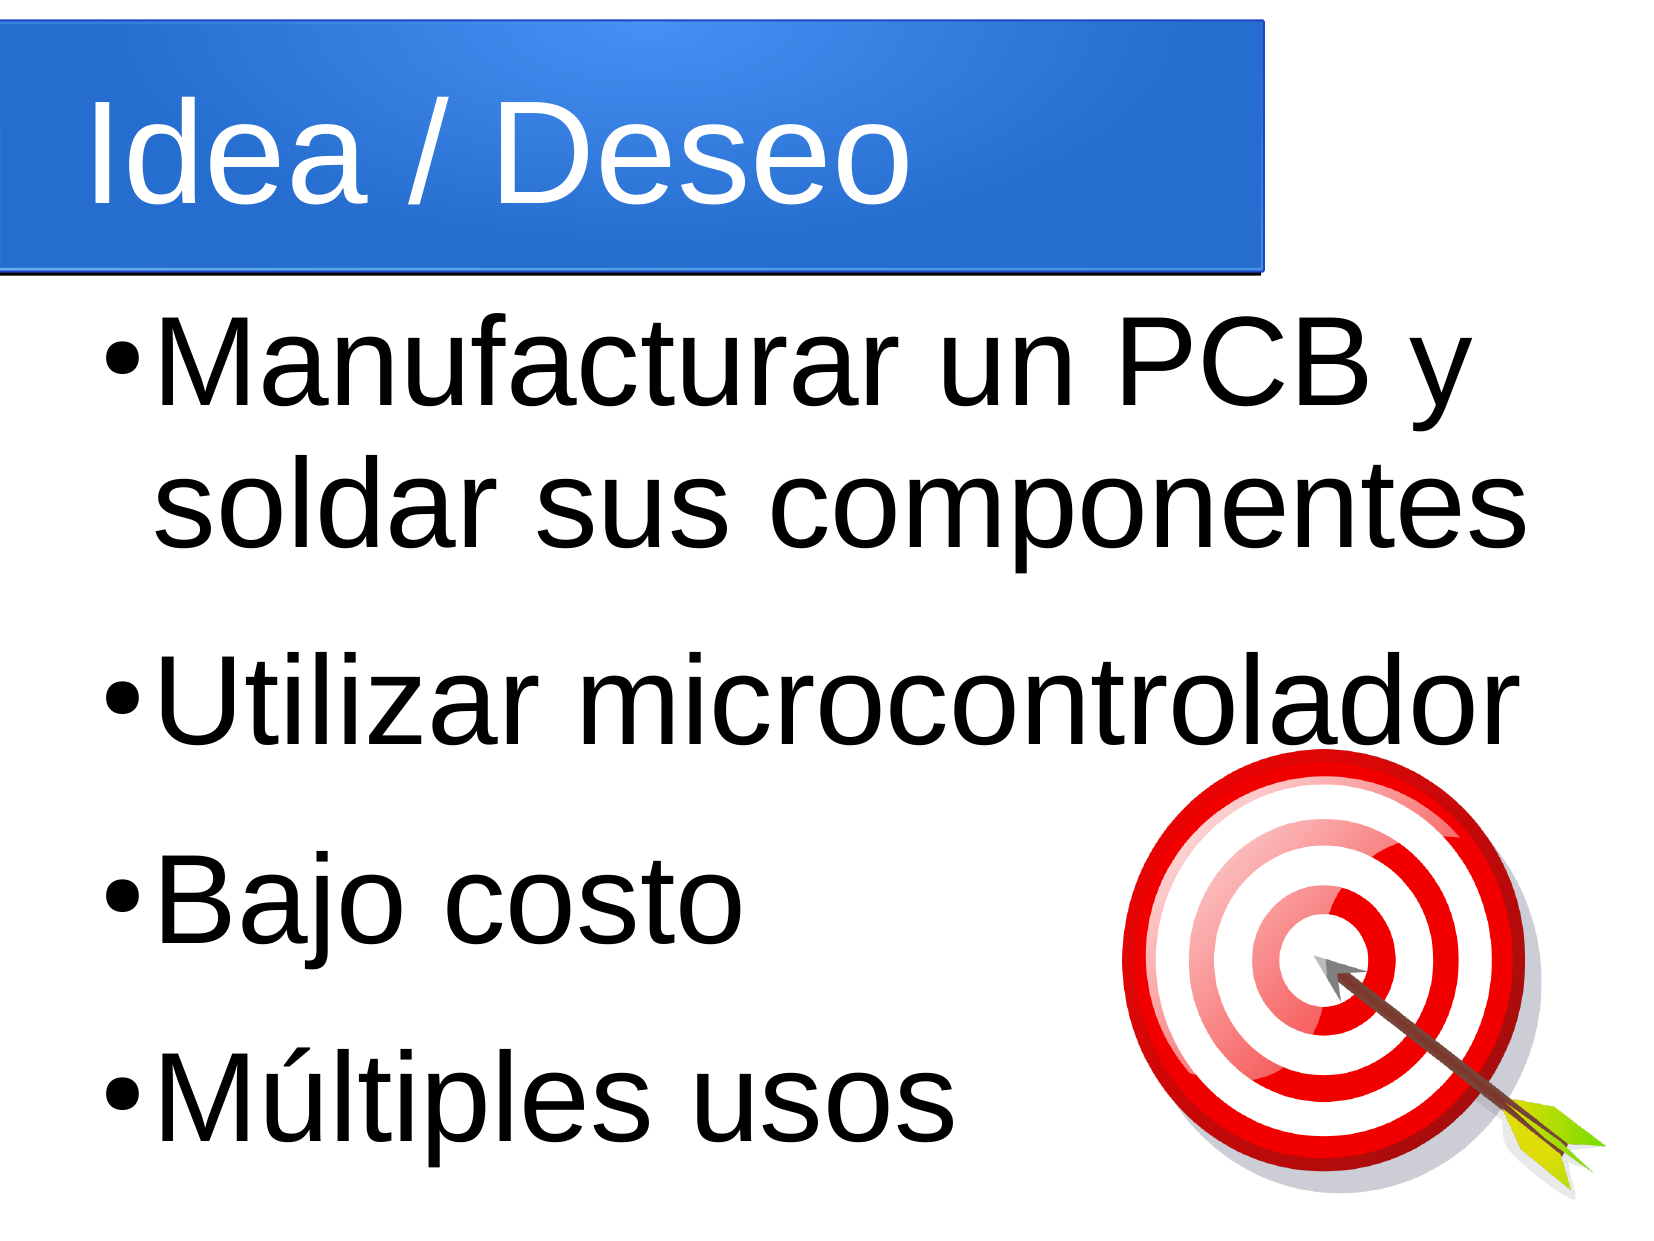

# Idea / Deseo
Manufacturar un PCB y soldar sus componentes
Utilizar microcontrolador
Bajo costo
Múltiples usos